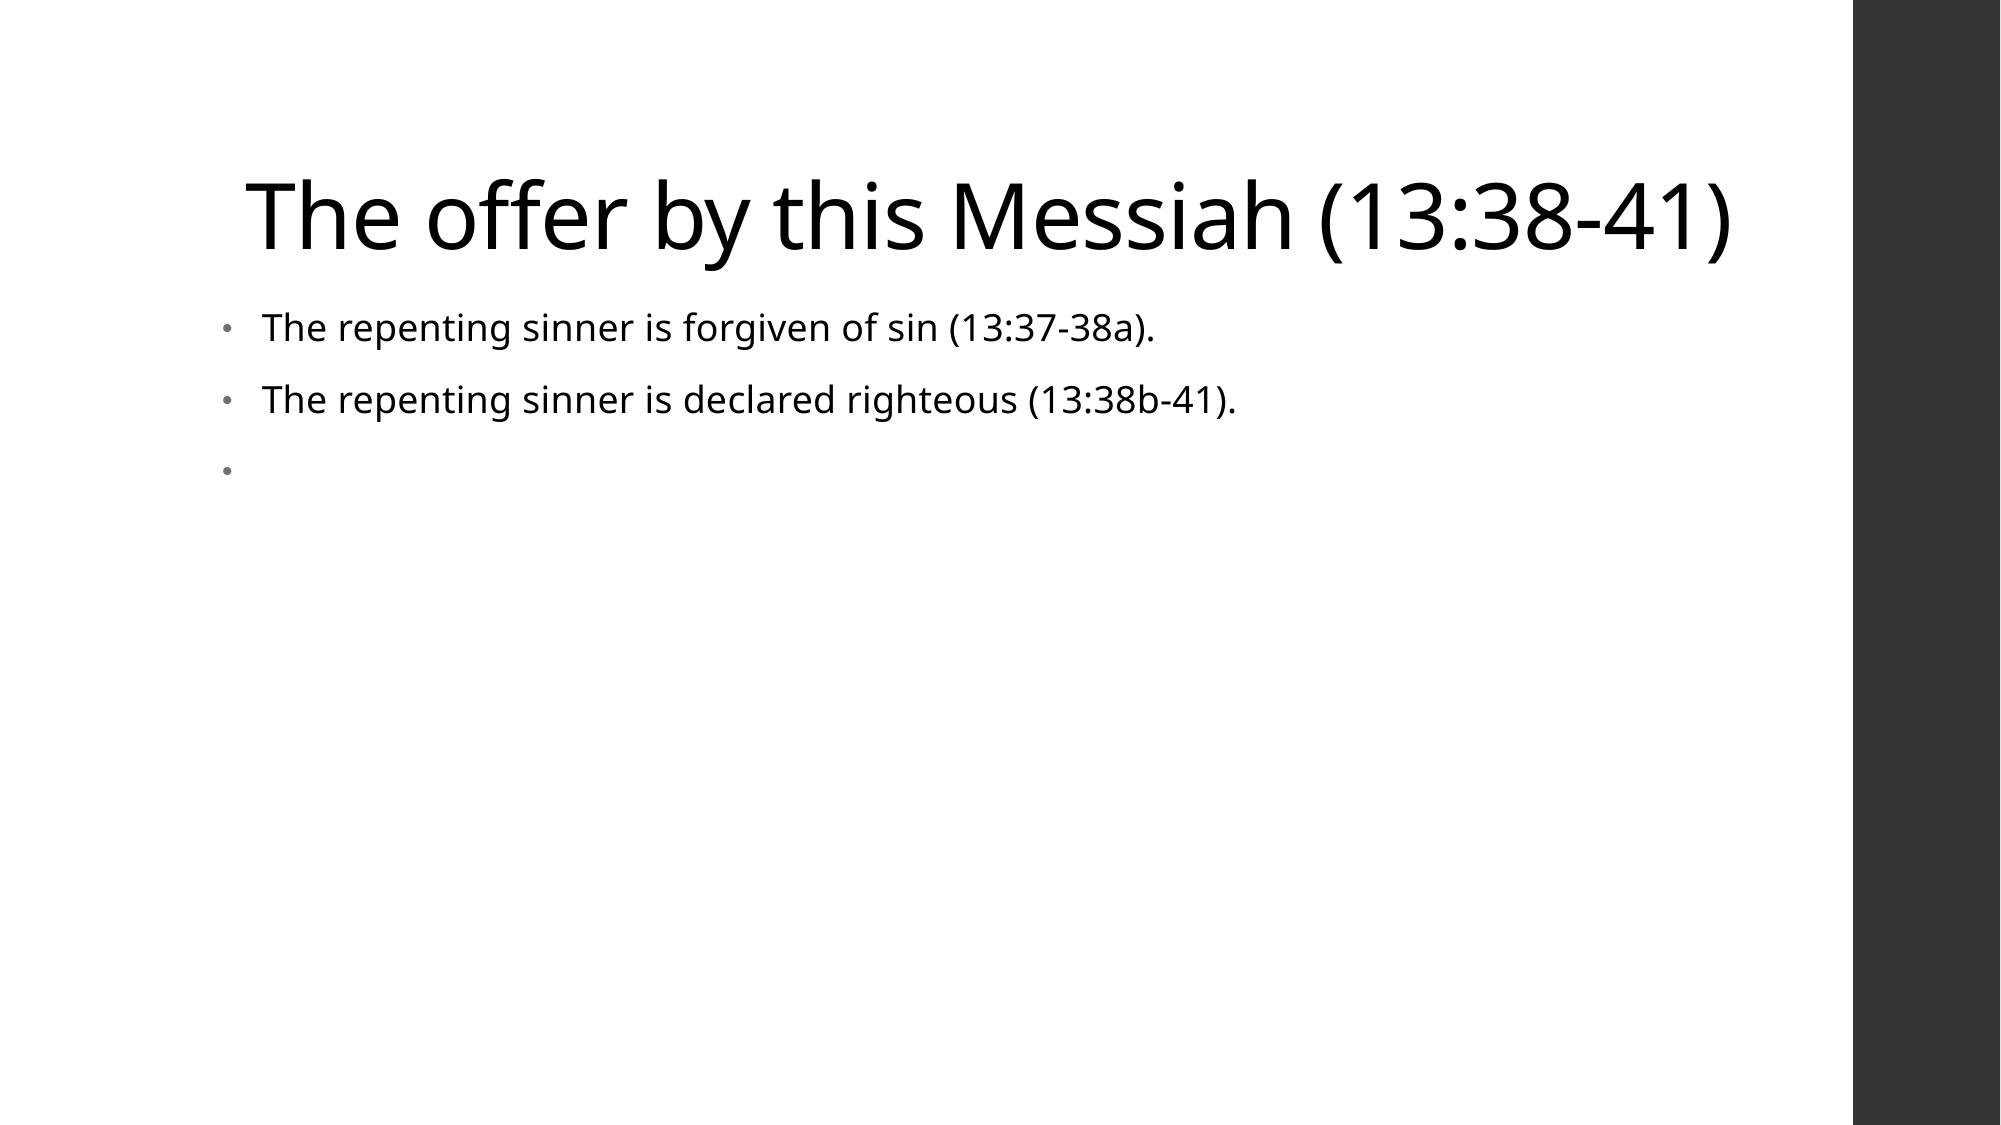

# The offer by this Messiah (13:38-41)
 The repenting sinner is forgiven of sin (13:37-38a).
 The repenting sinner is declared righteous (13:38b-41).